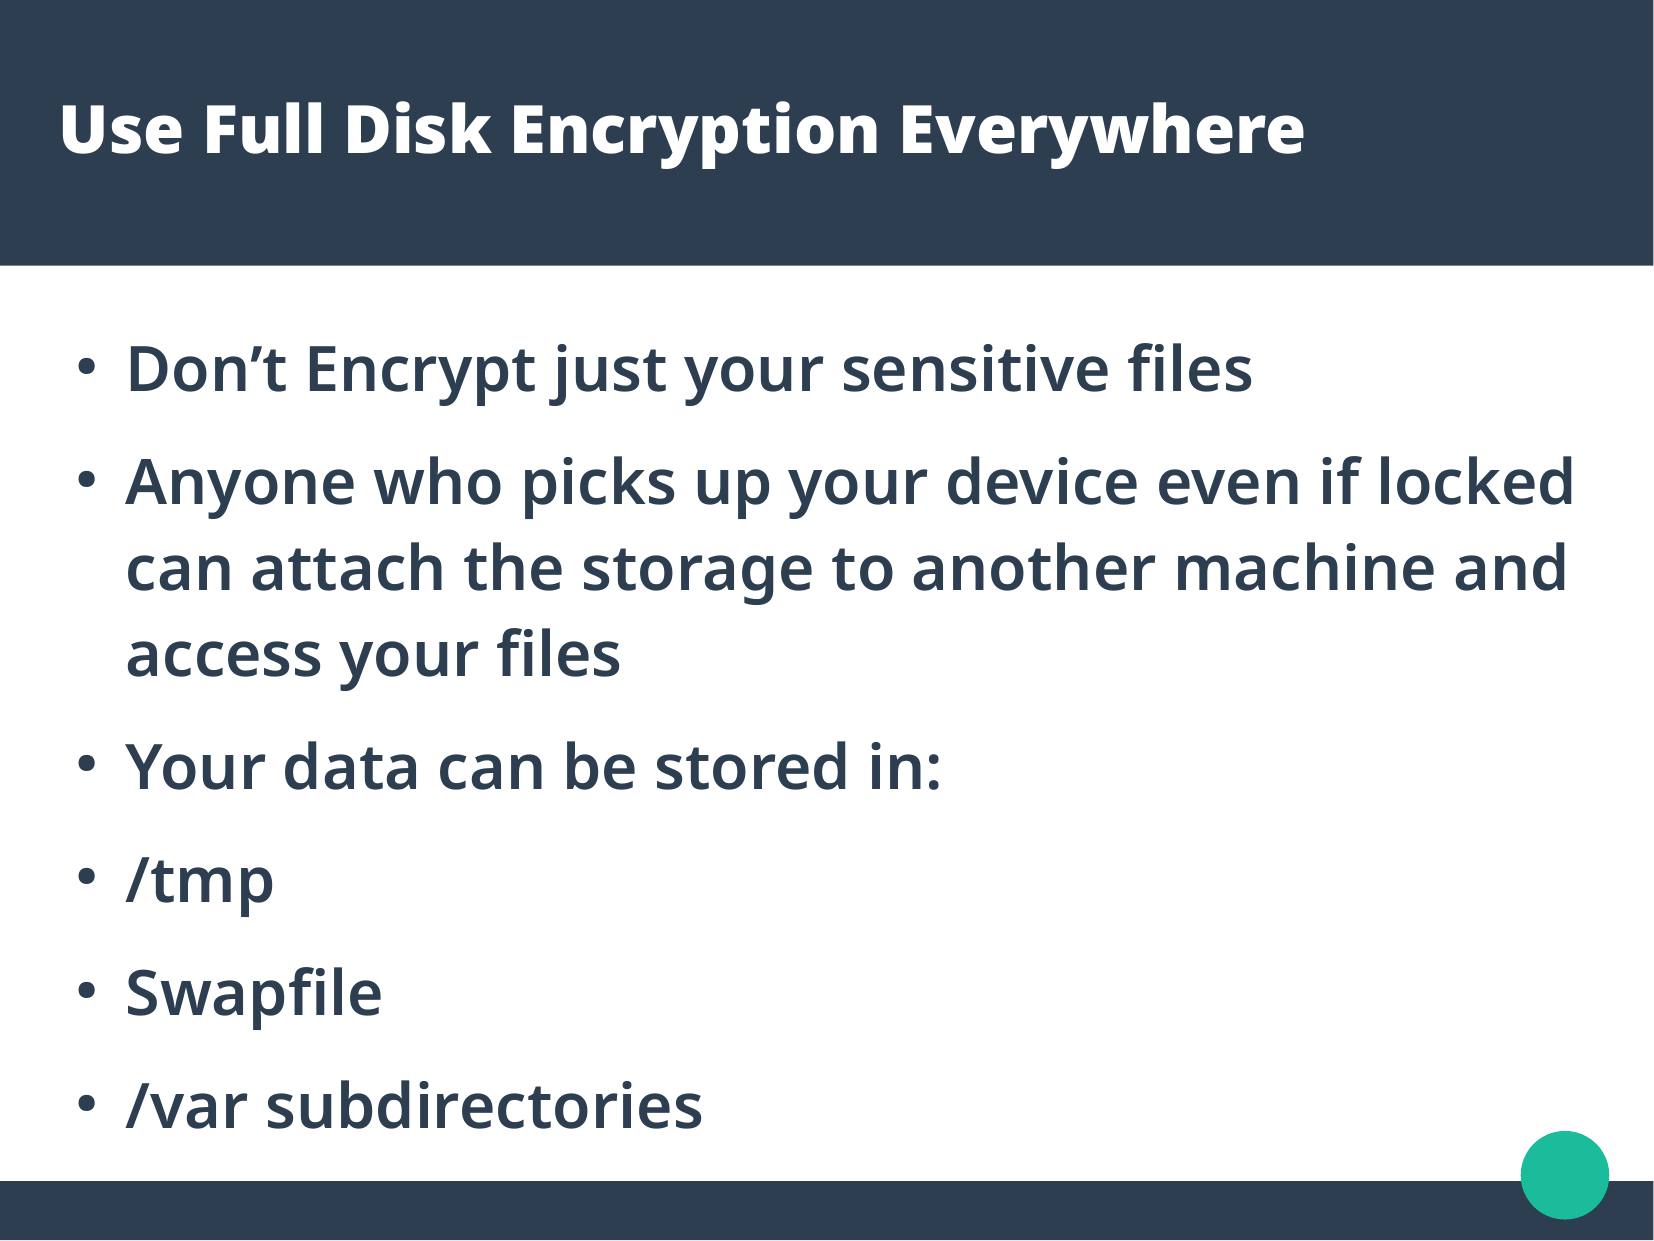

# Use Full Disk Encryption Everywhere
Don’t Encrypt just your sensitive files
Anyone who picks up your device even if locked can attach the storage to another machine and access your files
Your data can be stored in:
/tmp
Swapfile
/var subdirectories